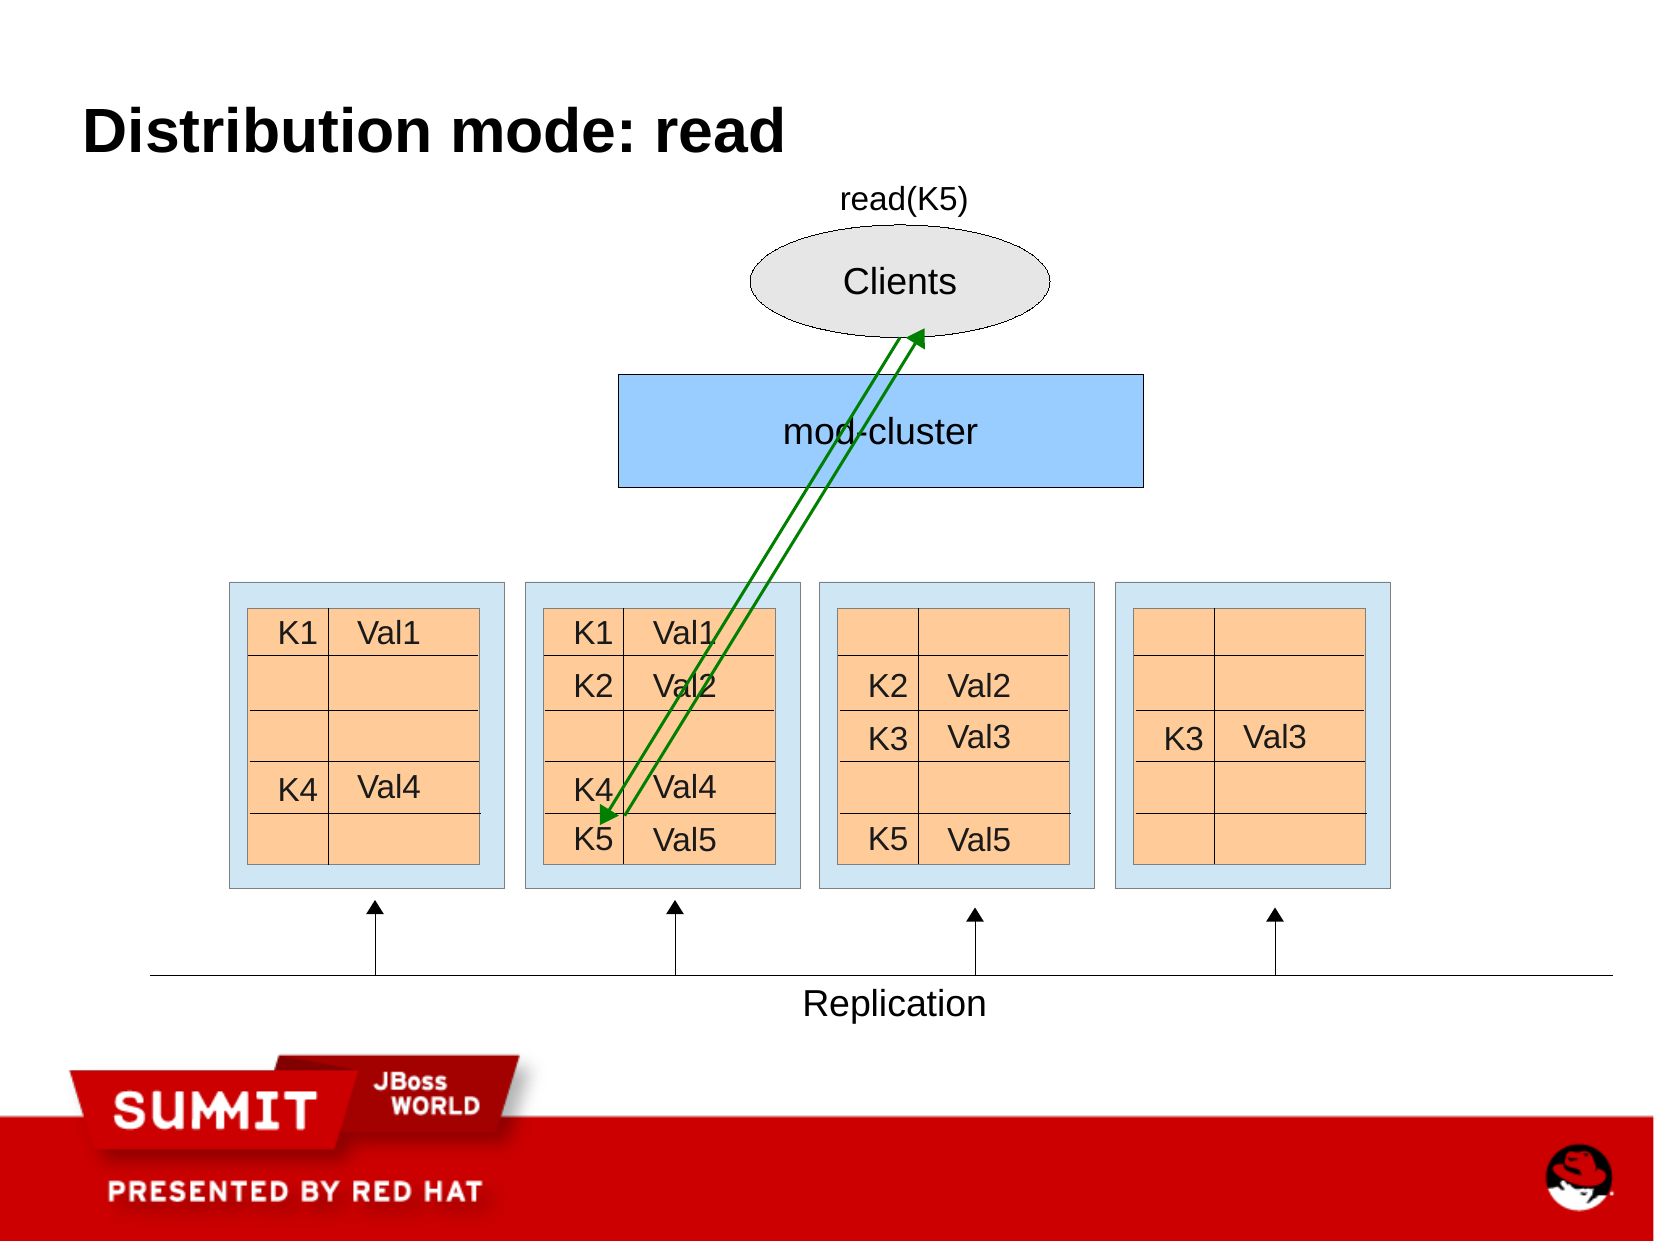

# Distribution mode: read
read(K5)
Clients
mod-cluster
Replication